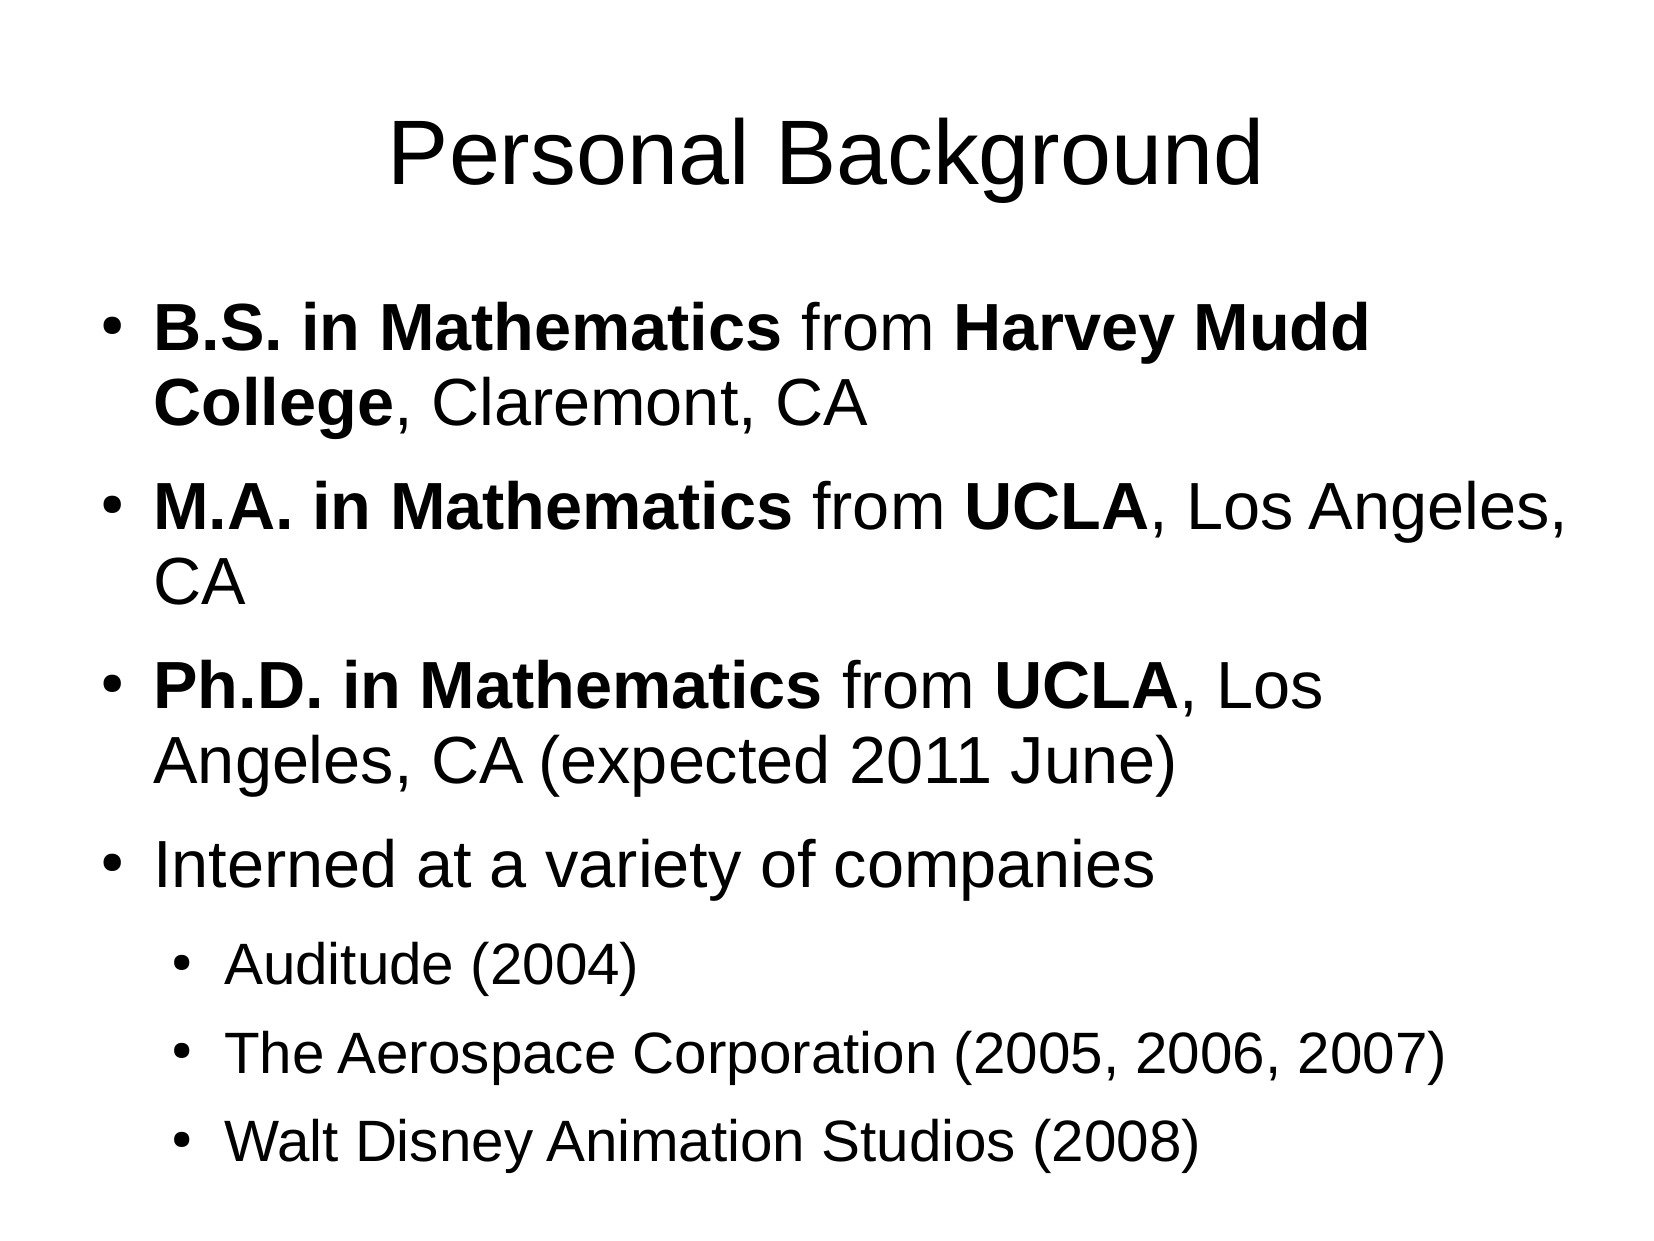

# Personal Background
B.S. in Mathematics from Harvey Mudd College, Claremont, CA
M.A. in Mathematics from UCLA, Los Angeles, CA
Ph.D. in Mathematics from UCLA, Los Angeles, CA (expected 2011 June)
Interned at a variety of companies
Auditude (2004)
The Aerospace Corporation (2005, 2006, 2007)
Walt Disney Animation Studios (2008)